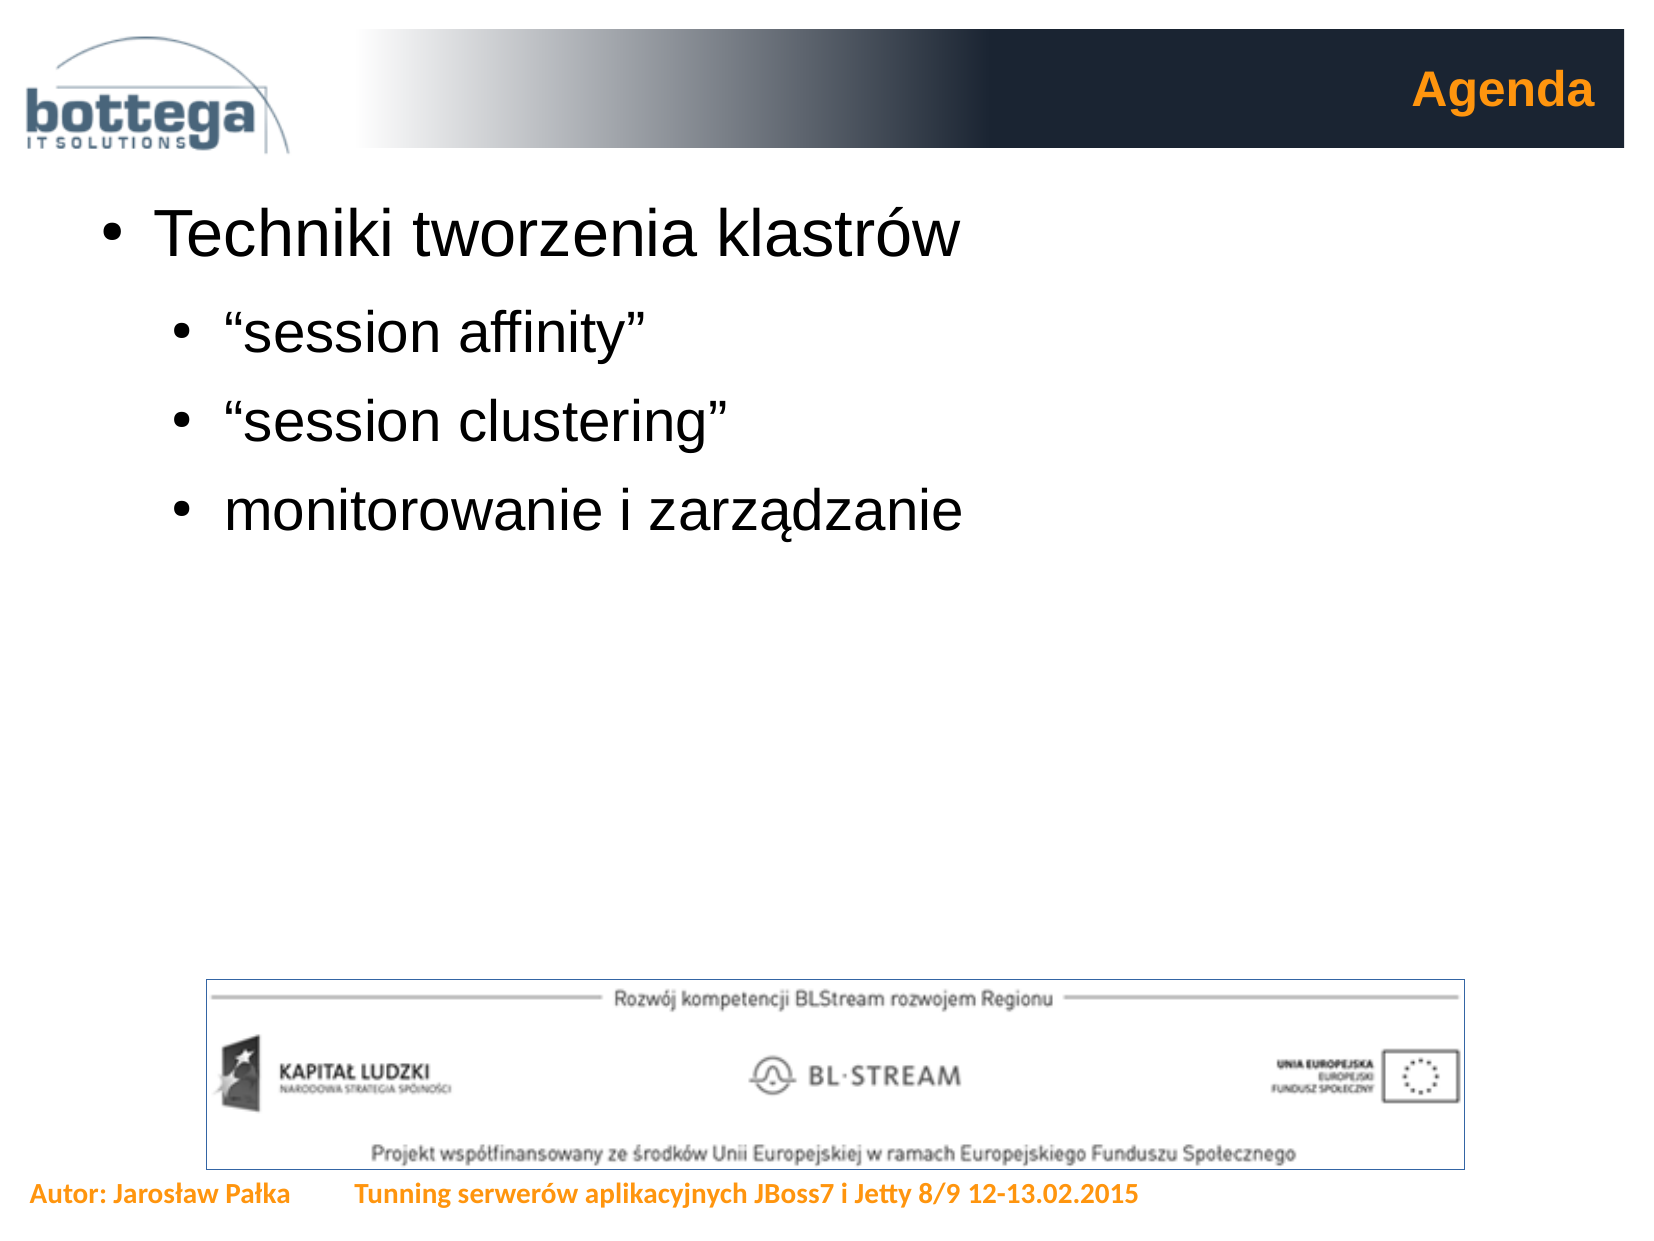

# Agenda
Techniki tworzenia klastrów
“session affinity”
“session clustering”
monitorowanie i zarządzanie